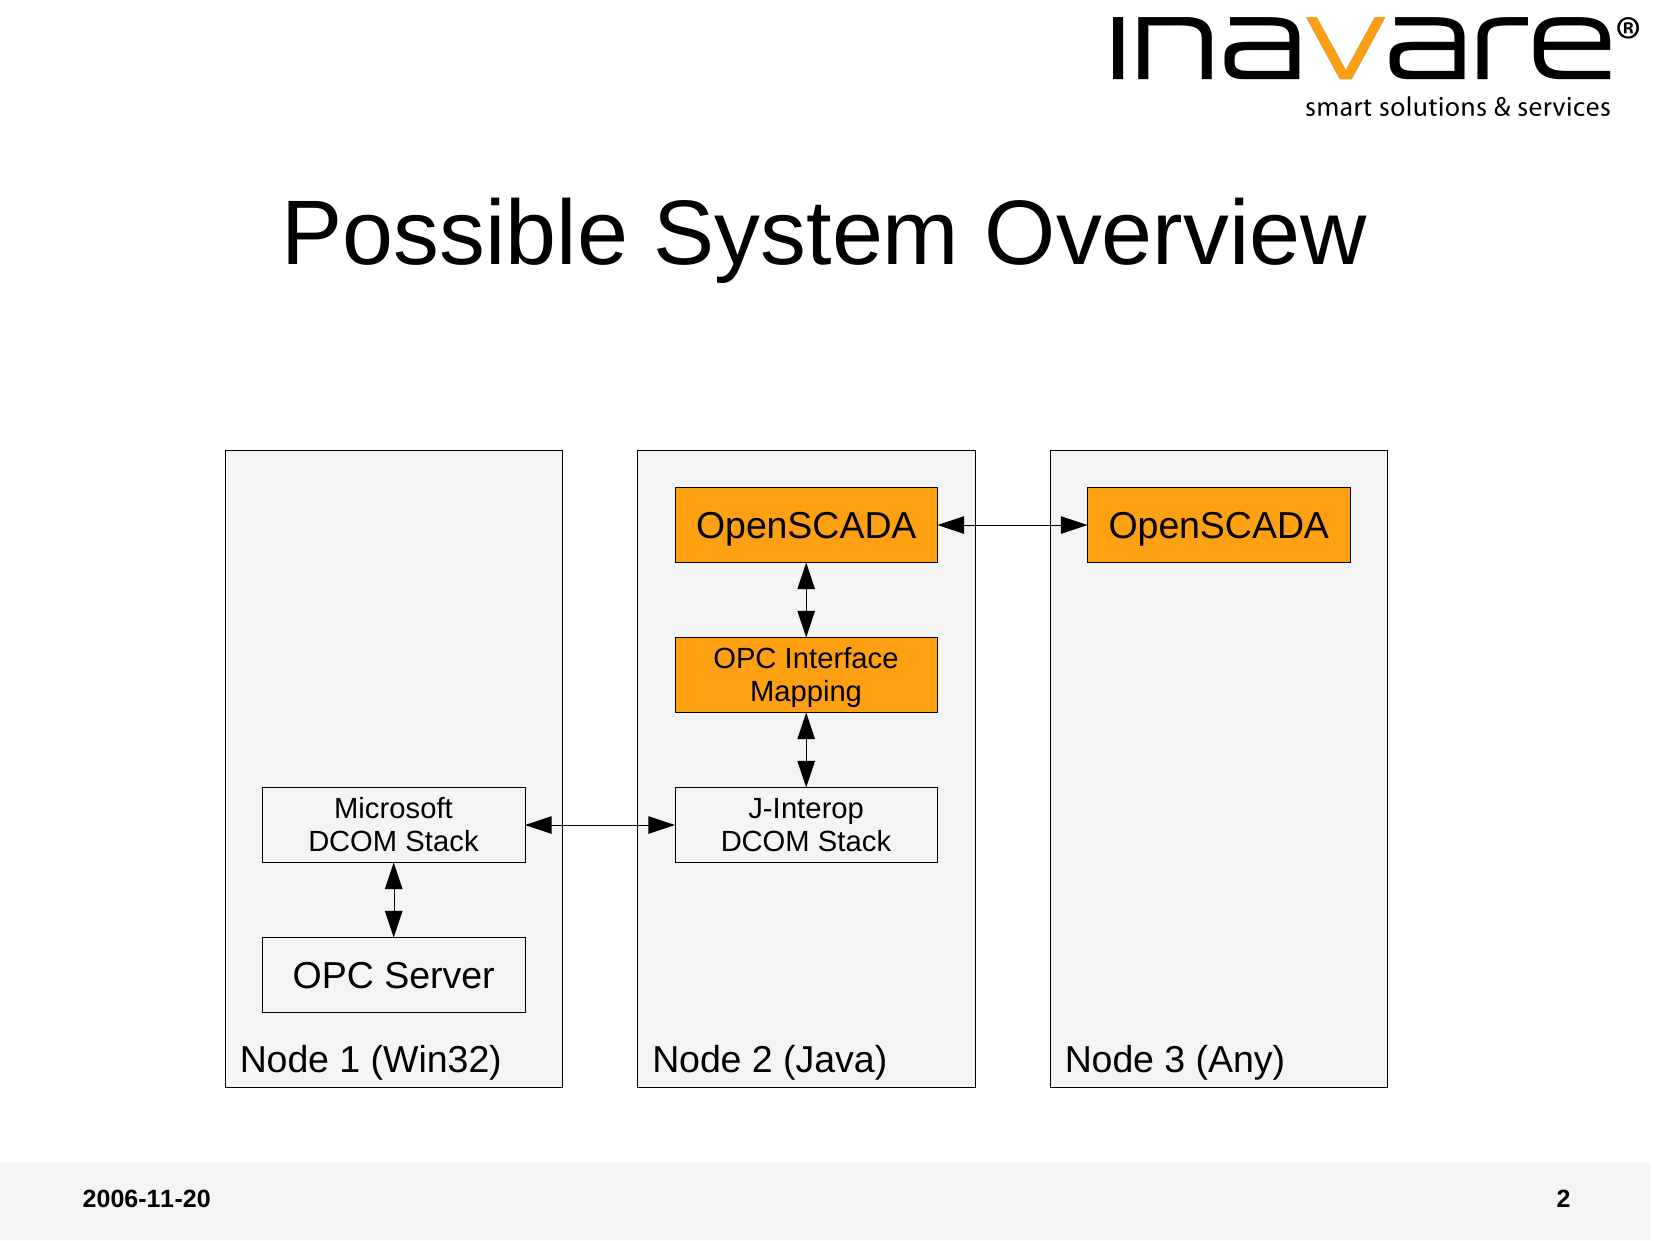

# Possible System Overview
Node 1 (Win32)
Node 2 (Java)
Node 3 (Any)
OpenSCADA
OpenSCADA
OPC Interface
Mapping
Microsoft
DCOM Stack
J-Interop
DCOM Stack
OPC Server
2006-11-20
2